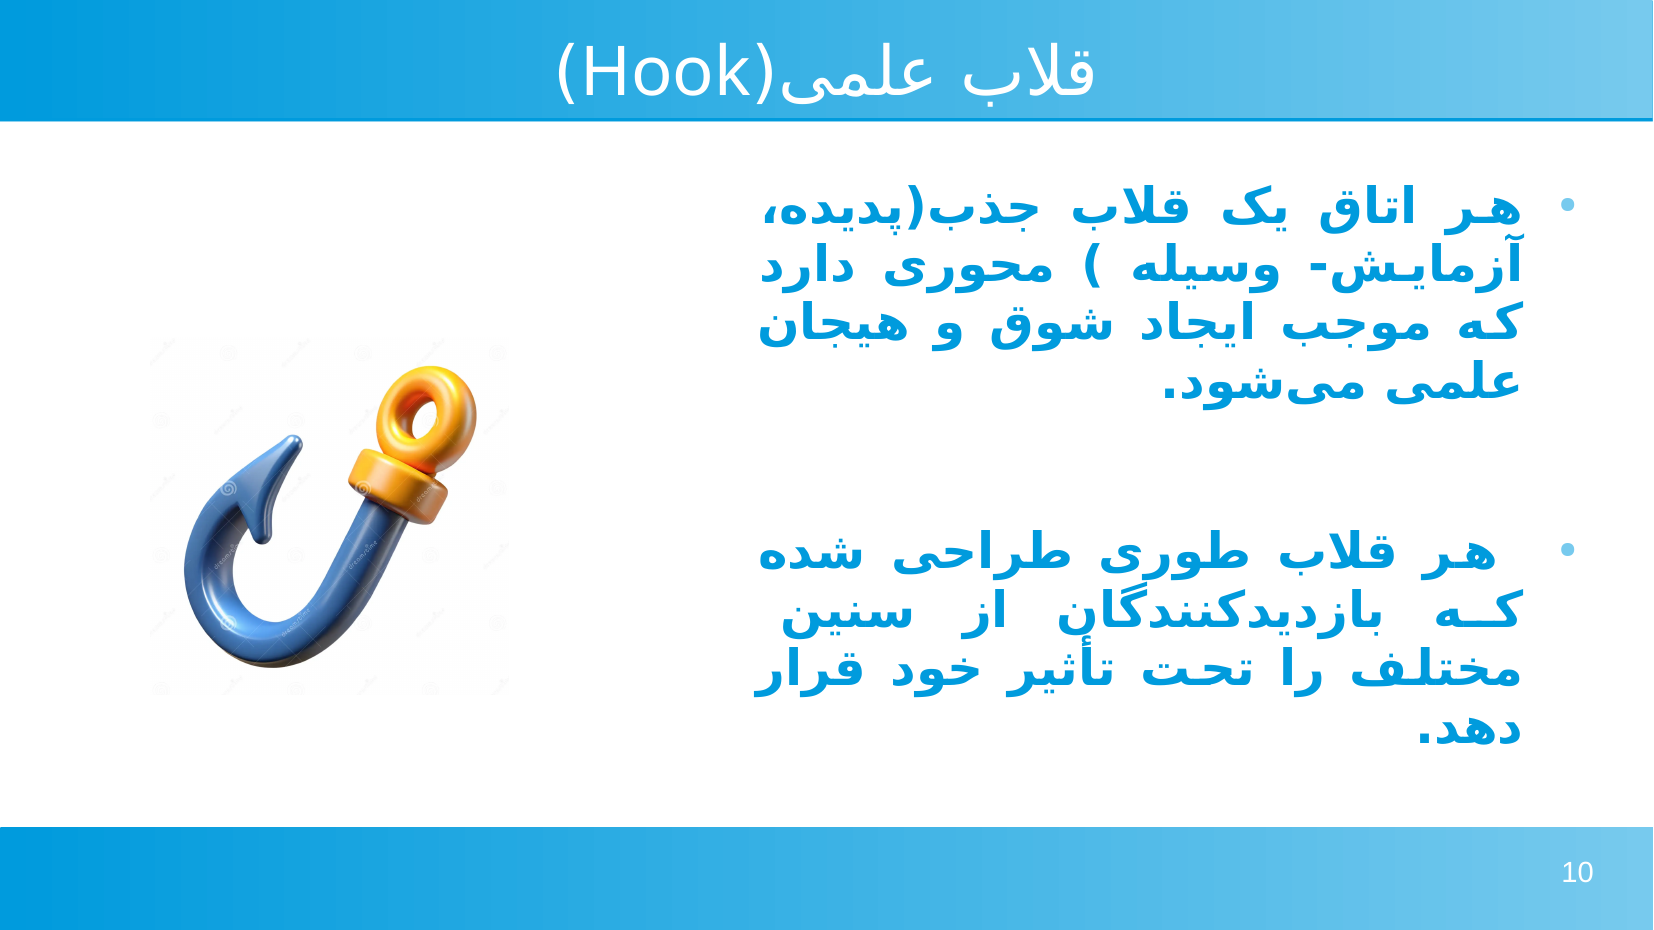

# قلاب علمی(Hook)
هر اتاق یک قلاب جذب(پدیده، آزمایش- وسیله ) محوری دارد که موجب ایجاد شوق و هیجان علمی می‌شود.
 هر قلاب طوری طراحی شده که بازدیدکنندگان از سنین مختلف را تحت تأثیر خود قرار دهد.
10